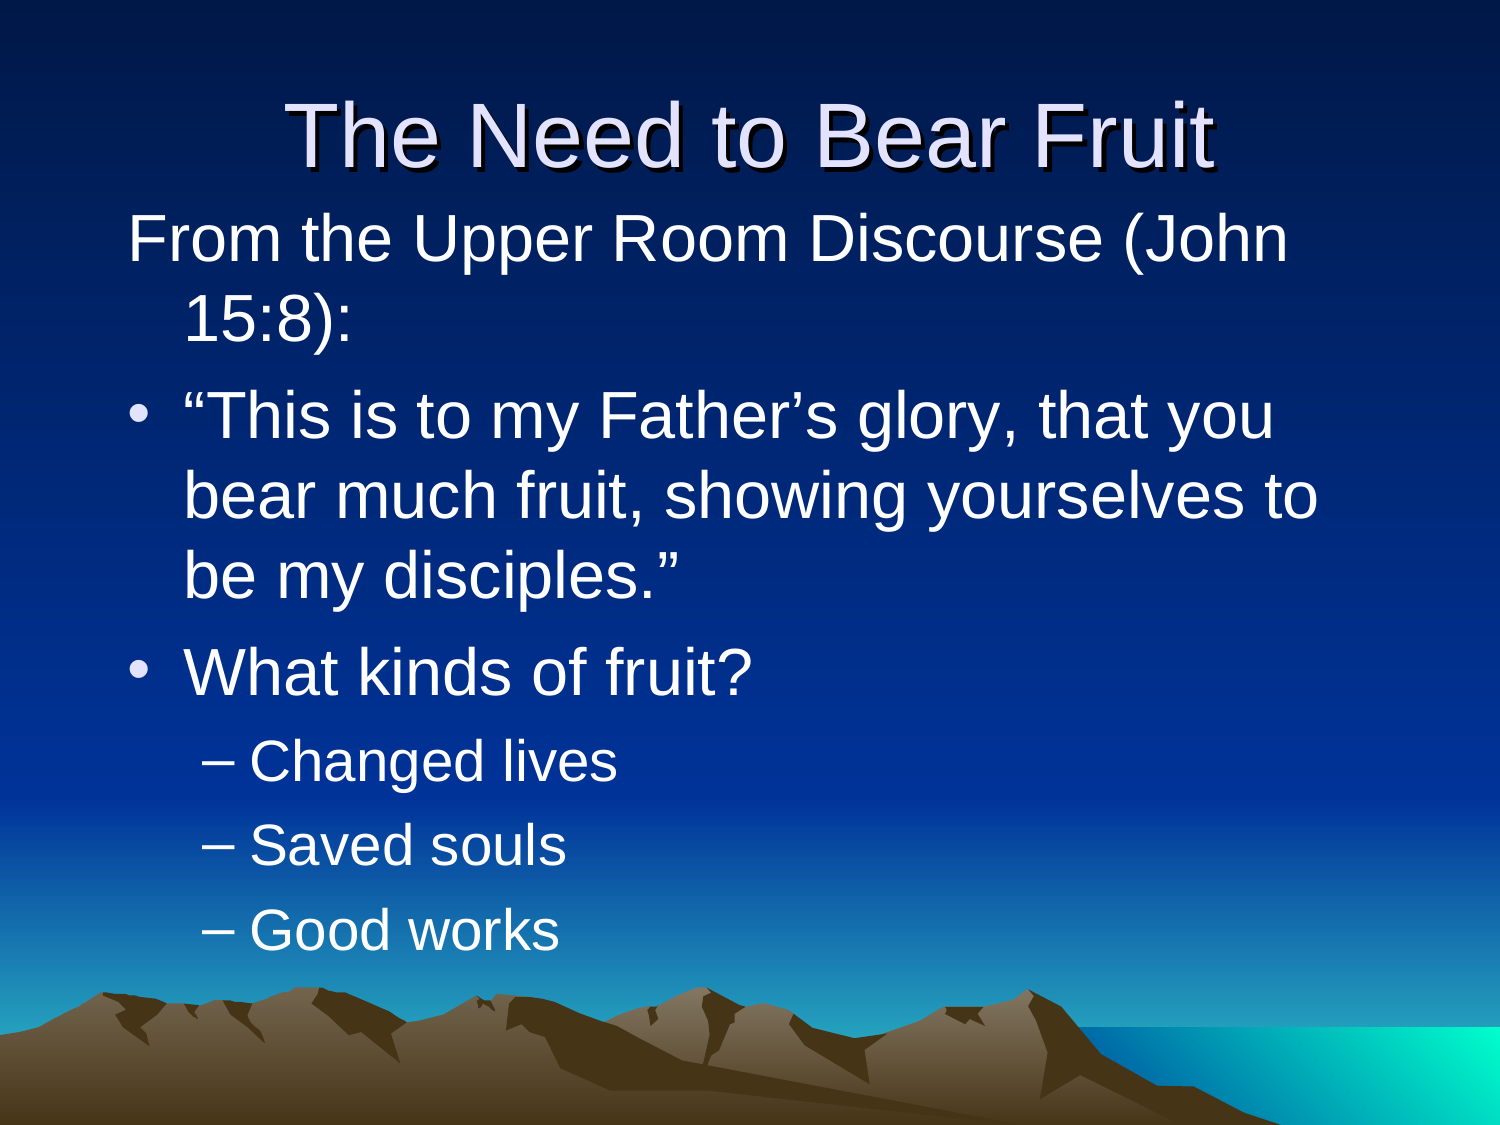

# The Need to Bear Fruit
From the Upper Room Discourse (John 15:8):
“This is to my Father’s glory, that you bear much fruit, showing yourselves to be my disciples.”
What kinds of fruit?
Changed lives
Saved souls
Good works